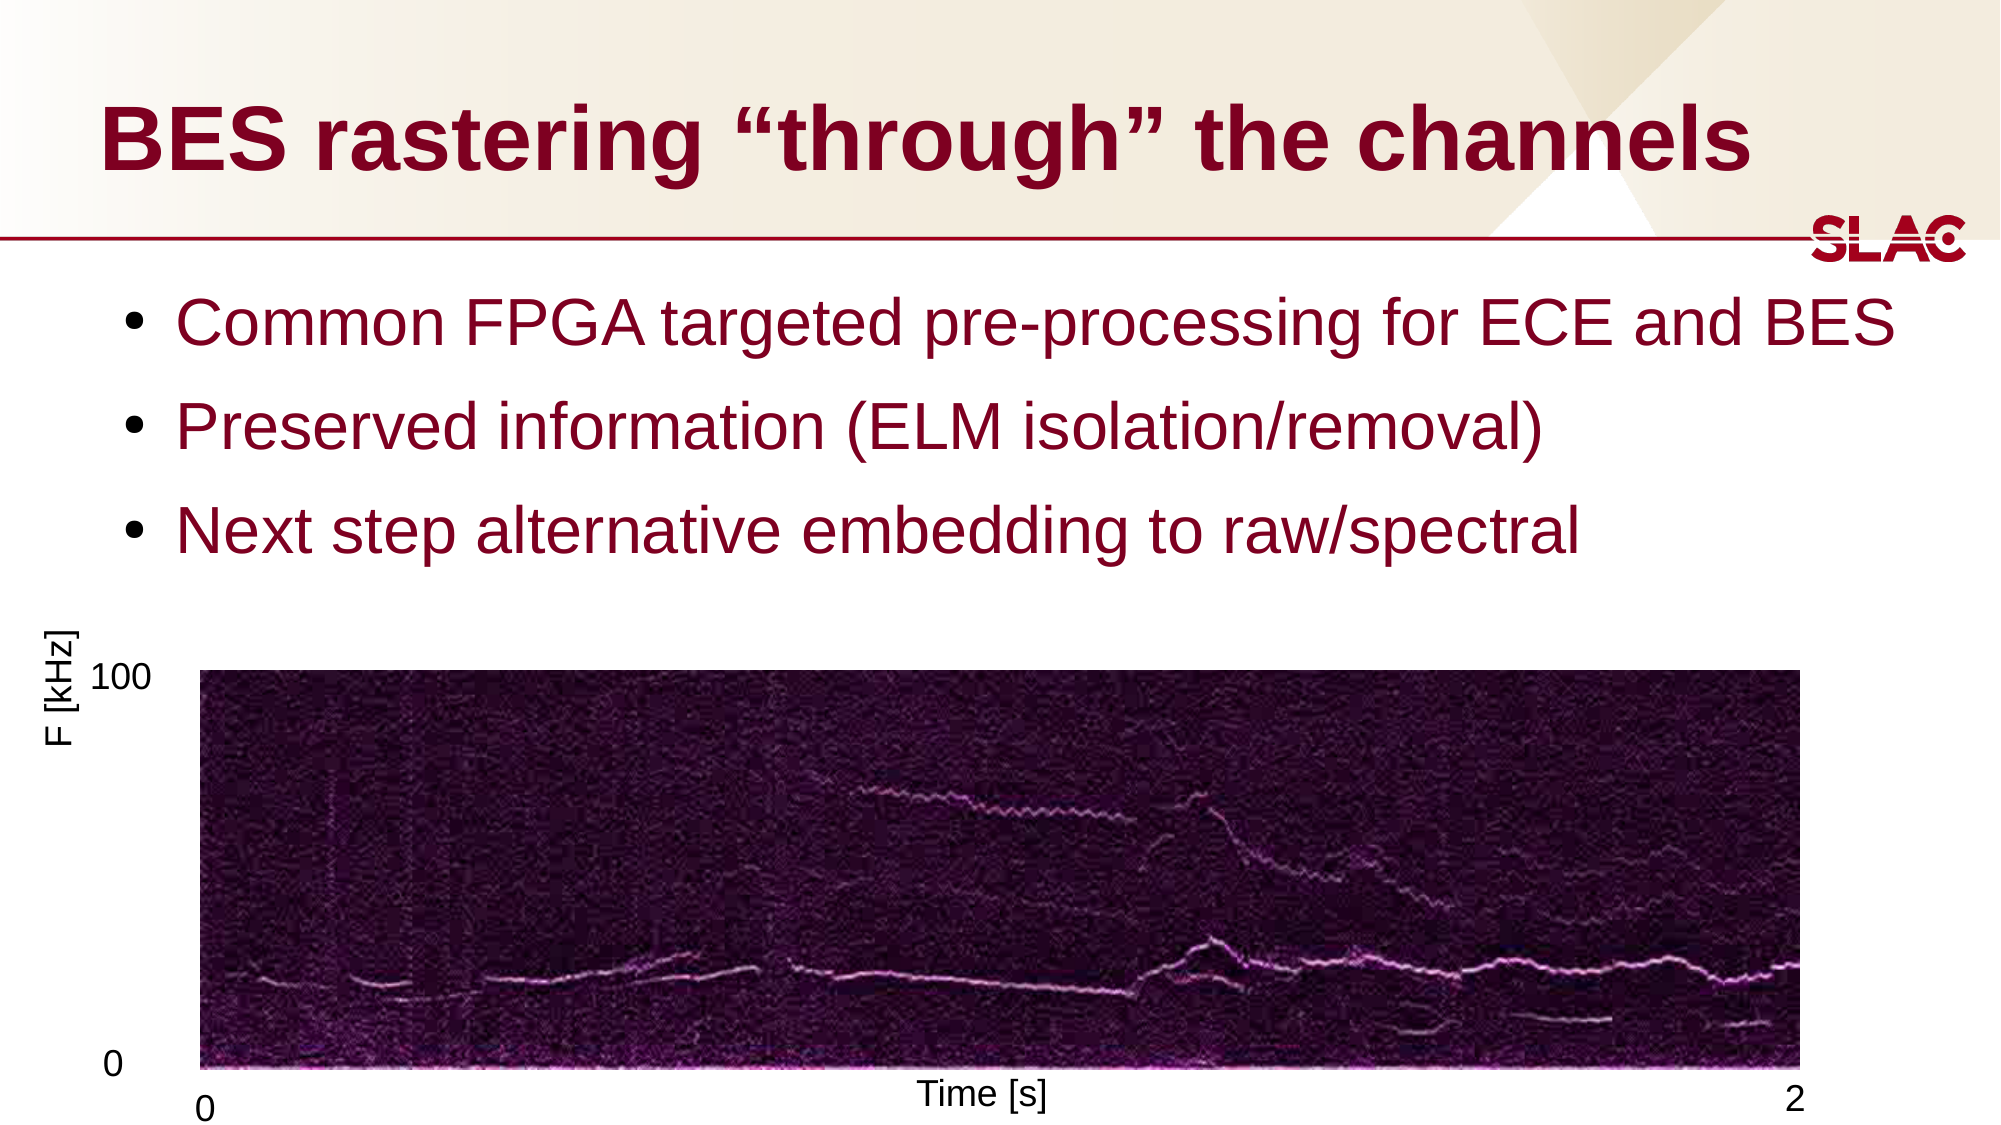

# BES rastering “through” the channels
Common FPGA targeted pre-processing for ECE and BES
Preserved information (ELM isolation/removal)
Next step alternative embedding to raw/spectral
100
F [kHz]
0
Time [s]
2
0